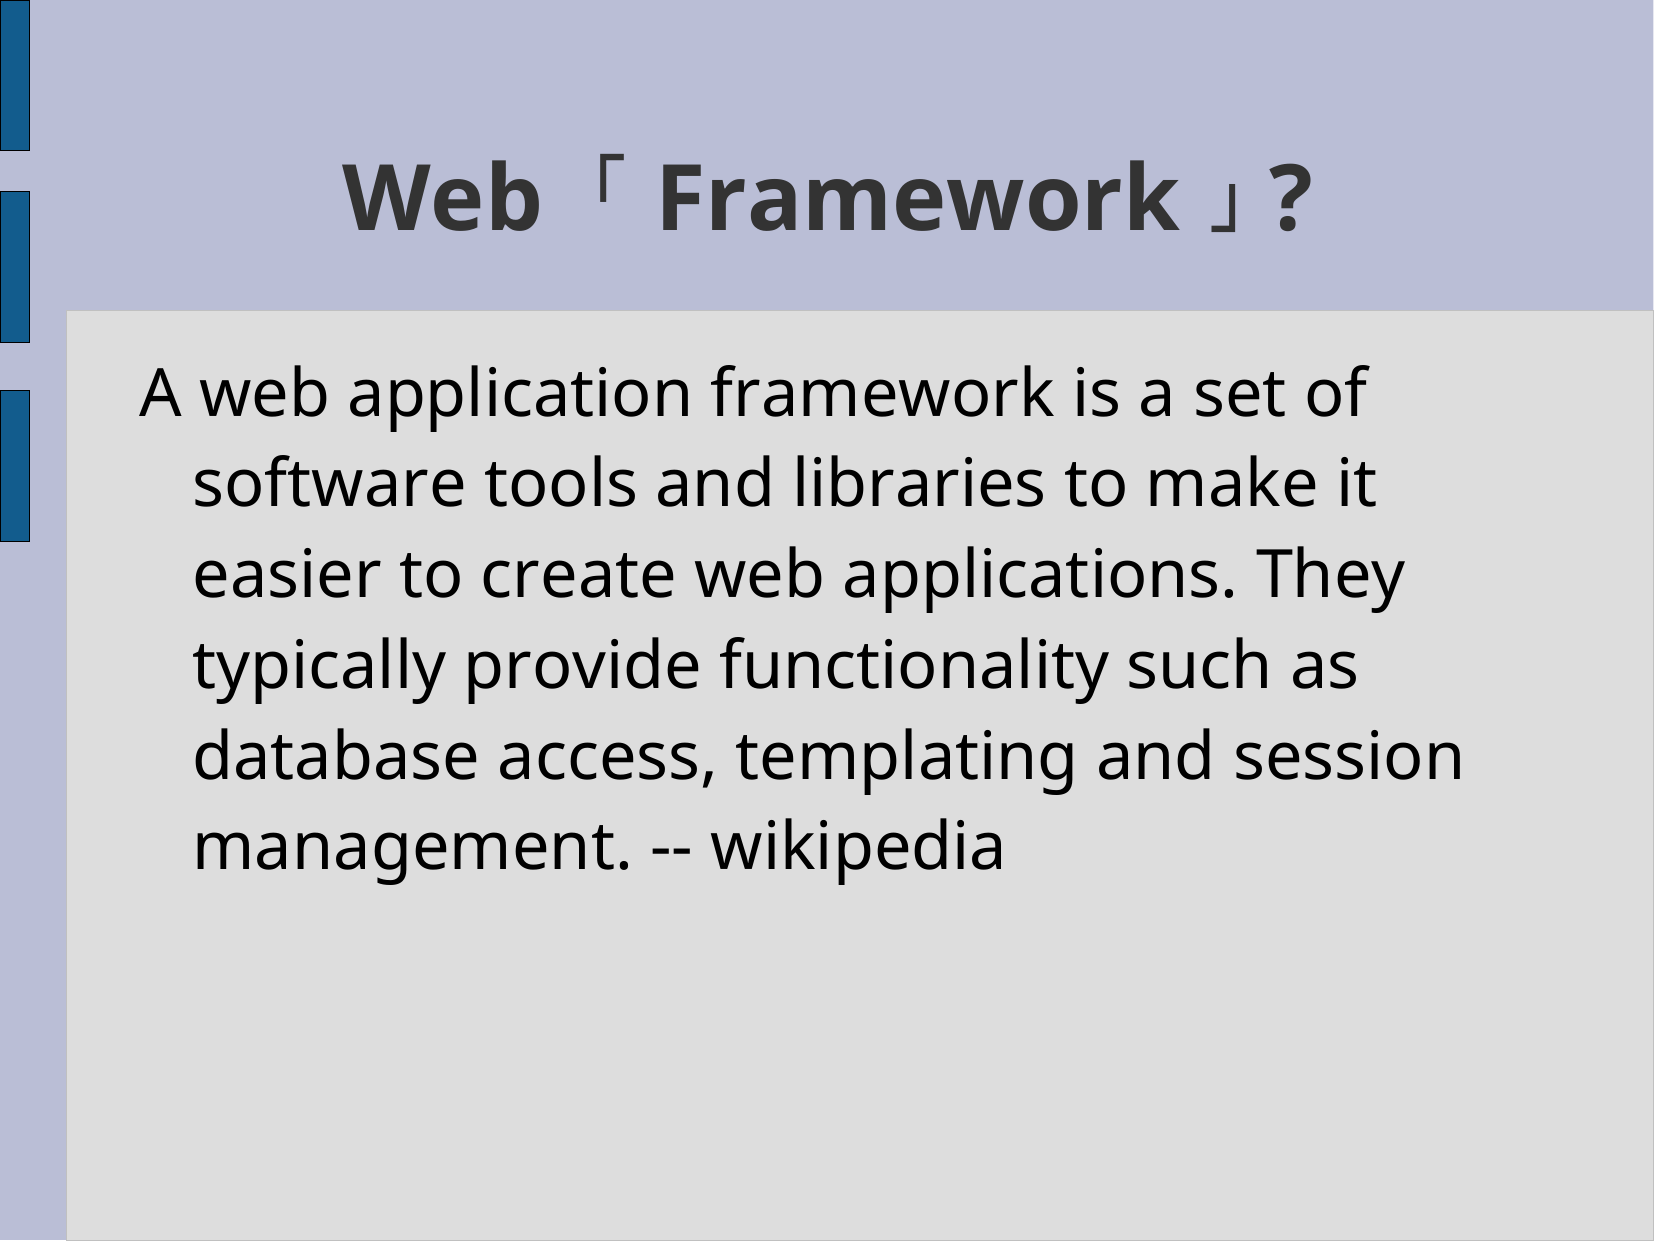

# Web 「Framework」?
A web application framework is a set of software tools and libraries to make it easier to create web applications. They typically provide functionality such as database access, templating and session management. -- wikipedia